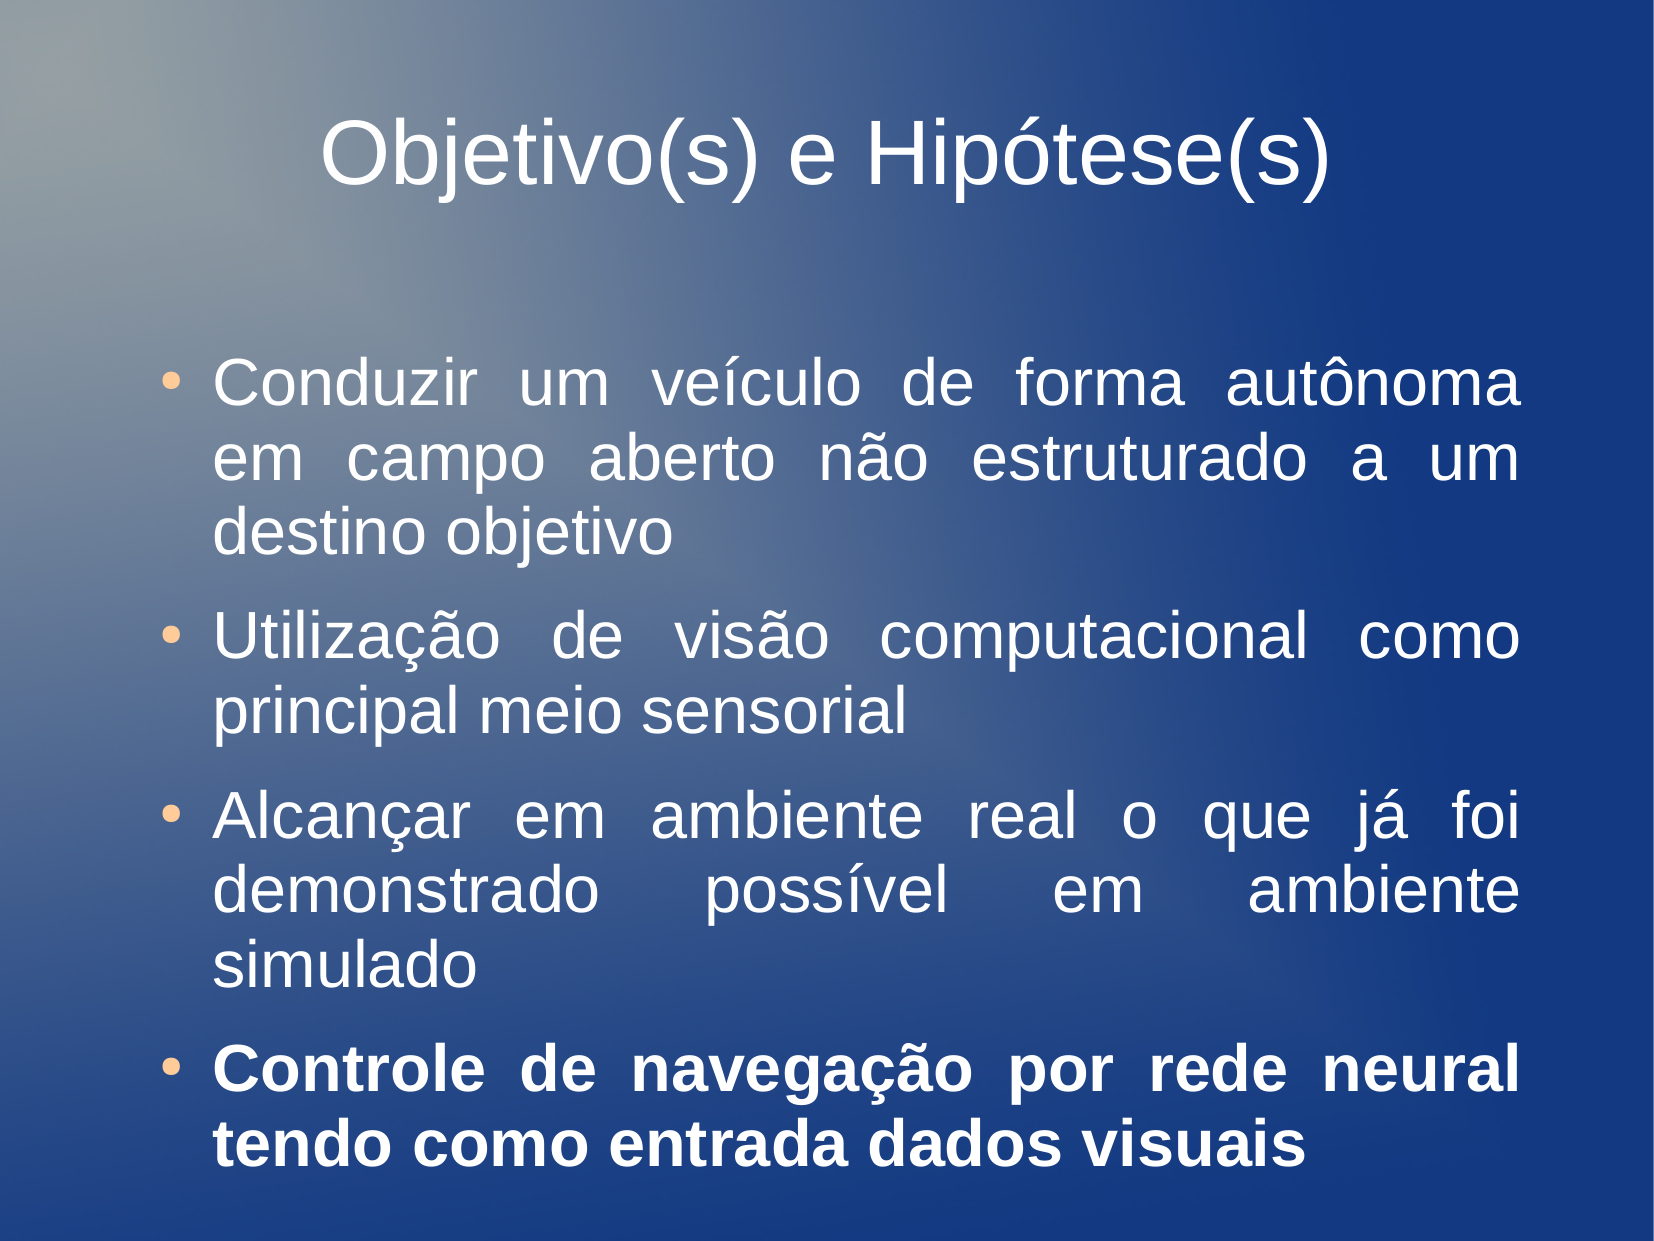

# Objetivo(s) e Hipótese(s)
Conduzir um veículo de forma autônoma em campo aberto não estruturado a um destino objetivo
Utilização de visão computacional como principal meio sensorial
Alcançar em ambiente real o que já foi demonstrado possível em ambiente simulado
Controle de navegação por rede neural tendo como entrada dados visuais